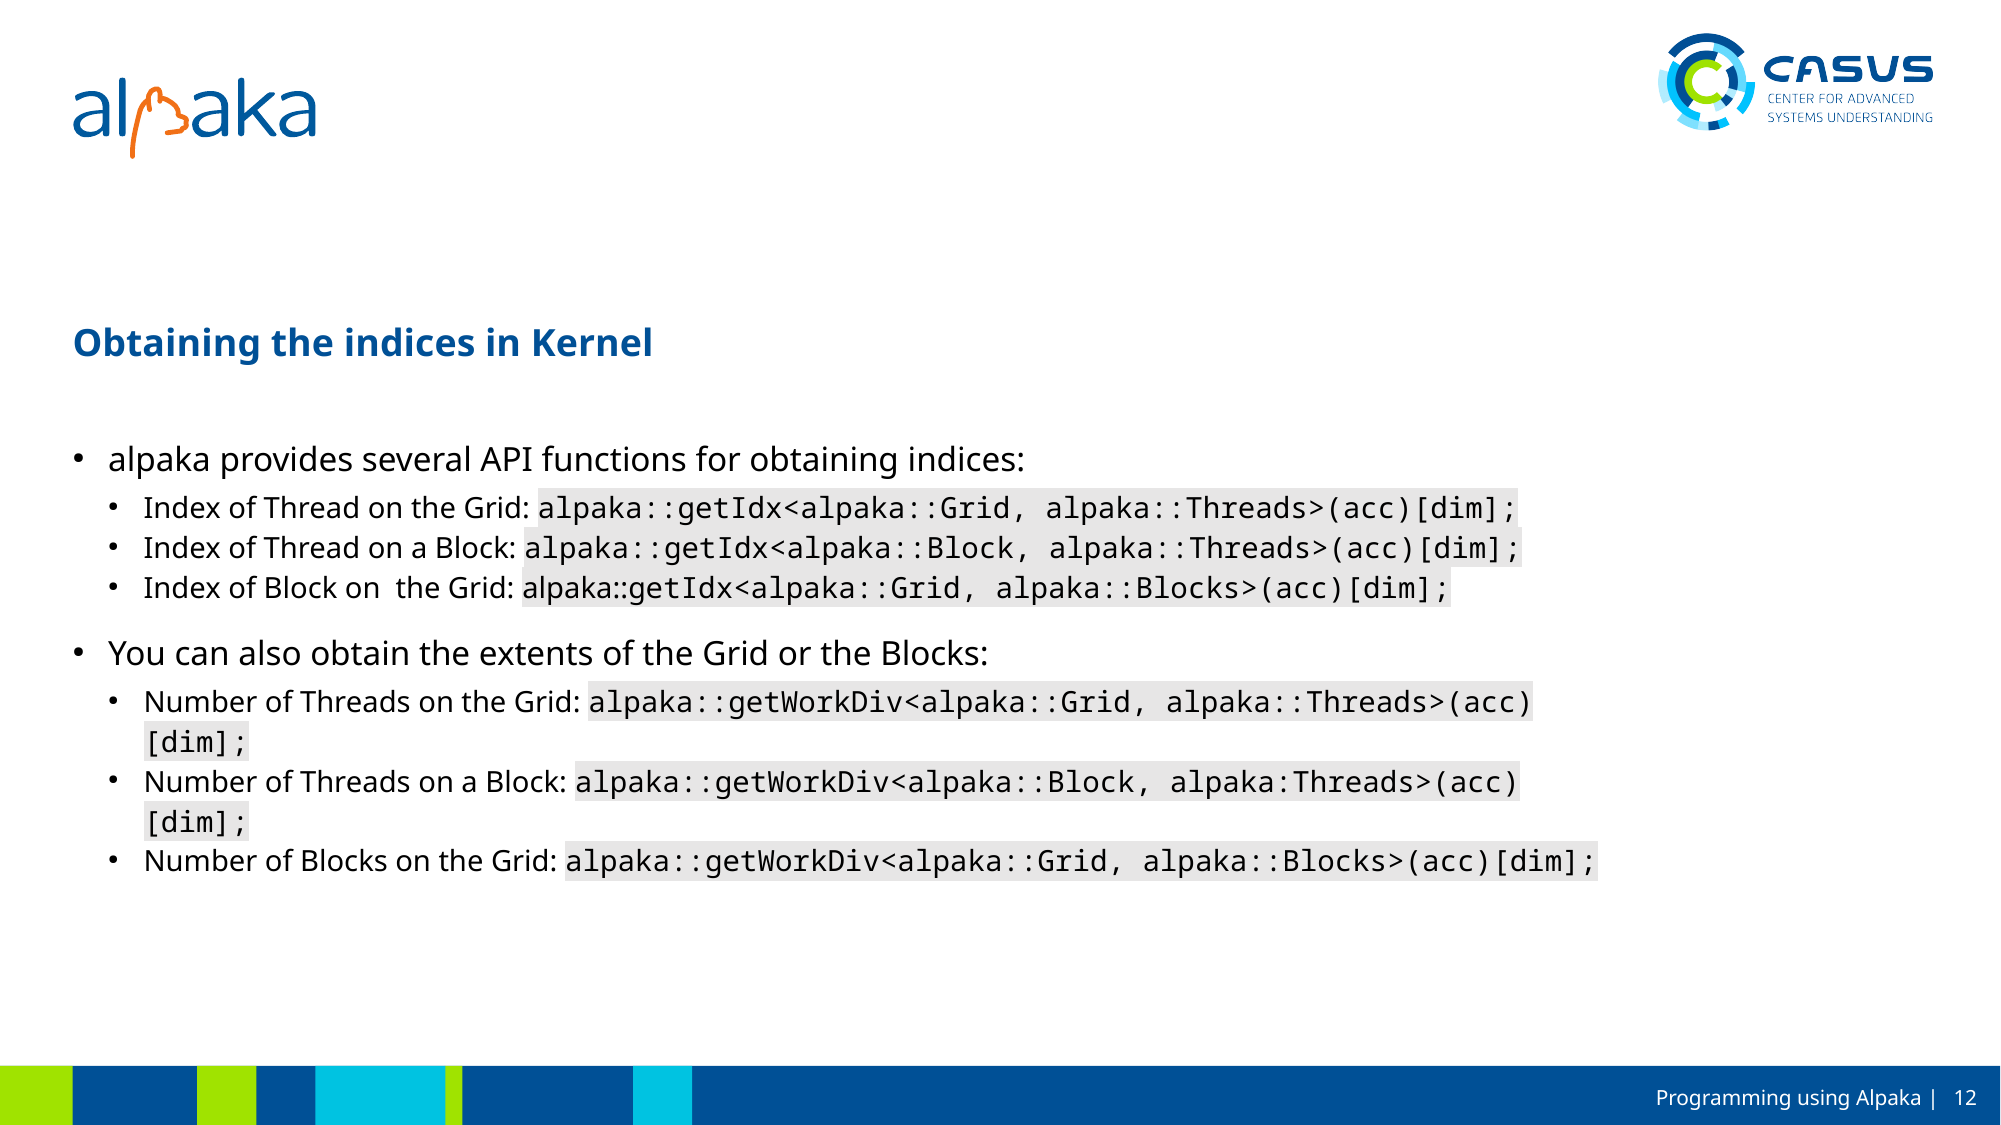

#
Obtaining the indices in Kernel
alpaka provides several API functions for obtaining indices:
Index of Thread on the Grid: alpaka::getIdx<alpaka::Grid, alpaka::Threads>(acc)[dim];
Index of Thread on a Block: alpaka::getIdx<alpaka::Block, alpaka::Threads>(acc)[dim];
Index of Block on the Grid: alpaka::getIdx<alpaka::Grid, alpaka::Blocks>(acc)[dim];
You can also obtain the extents of the Grid or the Blocks:
Number of Threads on the Grid: alpaka::getWorkDiv<alpaka::Grid, alpaka::Threads>(acc)[dim];
Number of Threads on a Block: alpaka::getWorkDiv<alpaka::Block, alpaka:Threads>(acc)[dim];
Number of Blocks on the Grid: alpaka::getWorkDiv<alpaka::Grid, alpaka::Blocks>(acc)[dim];
Programming using Alpaka
12